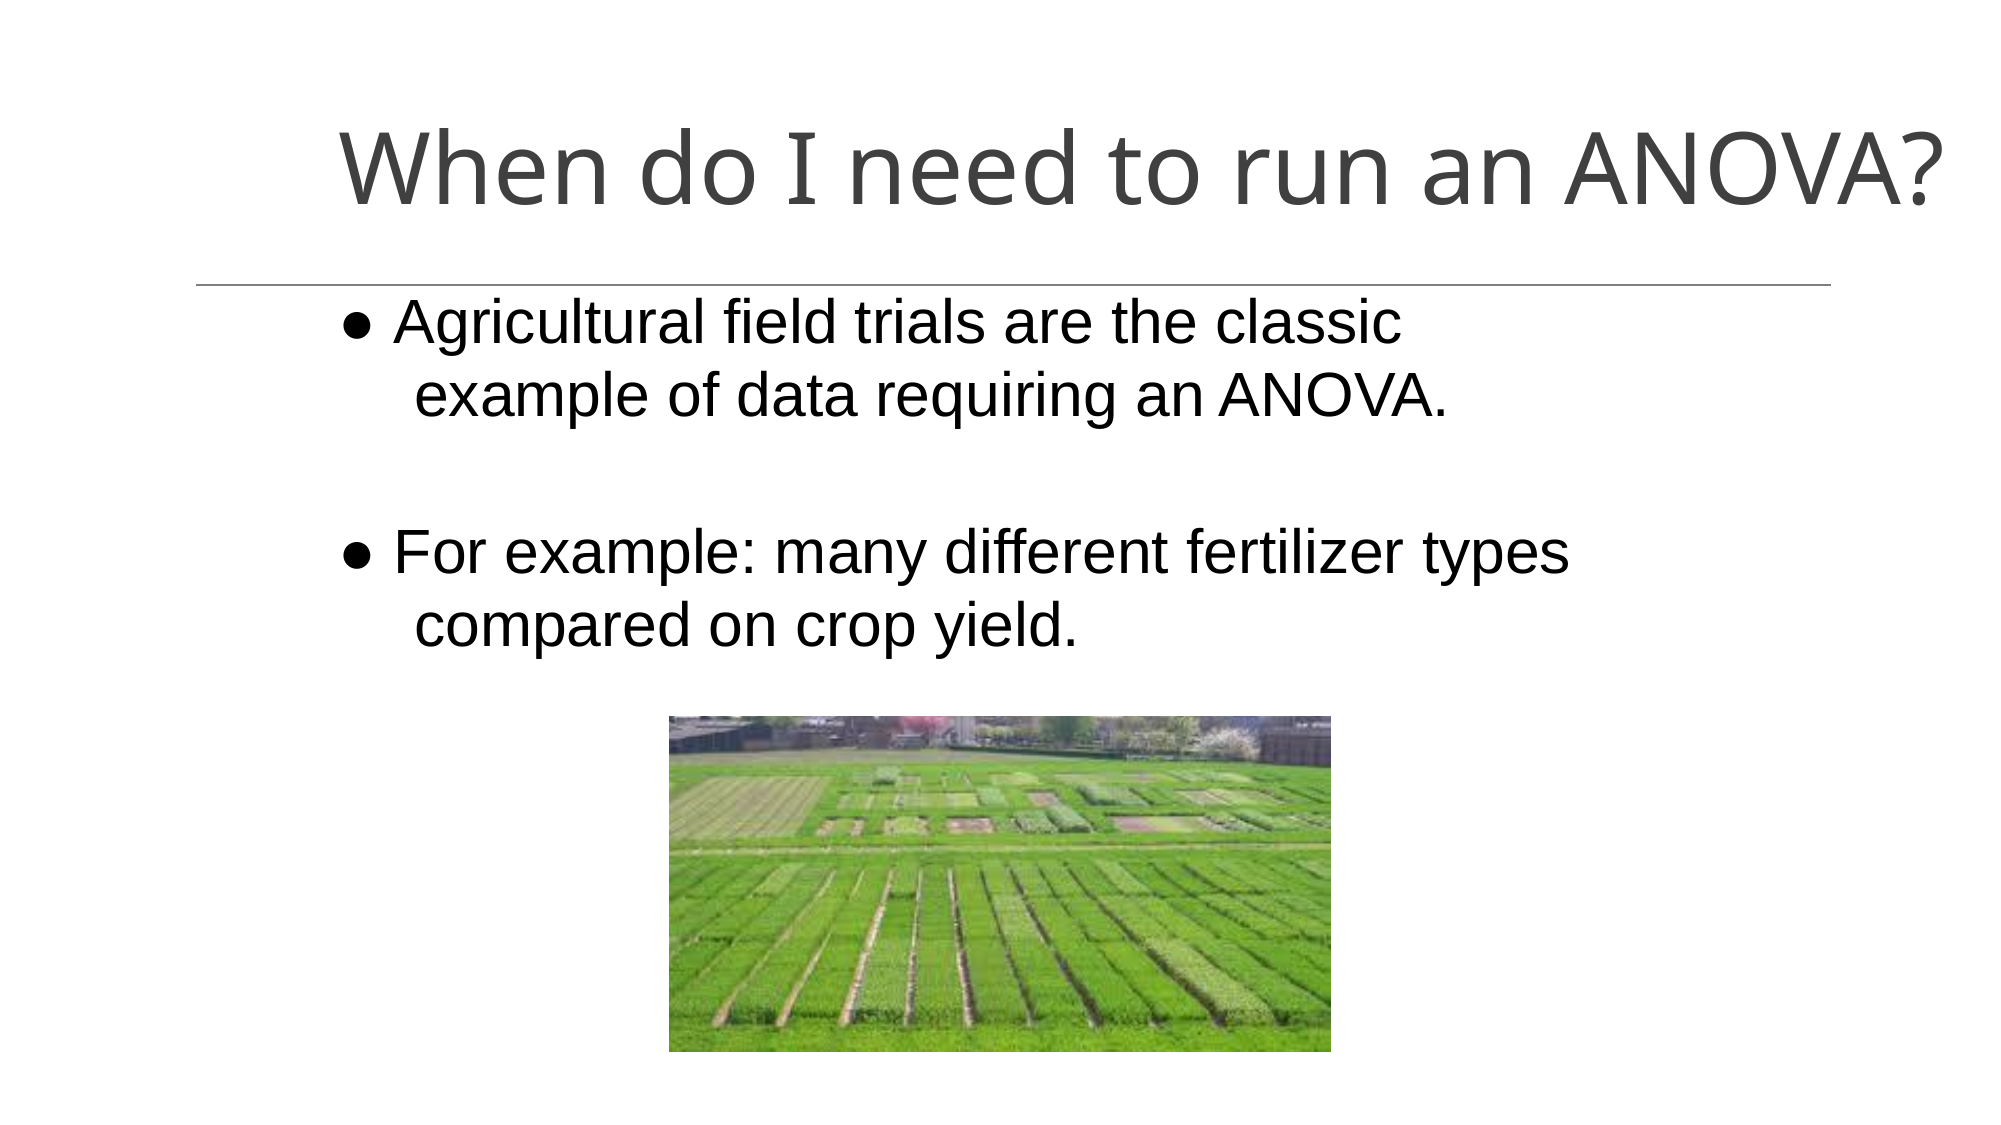

When do I need to run an ANOVA?
● Agricultural field trials are the classic
example of data requiring an ANOVA.
● For example: many different fertilizer types
compared on crop yield.